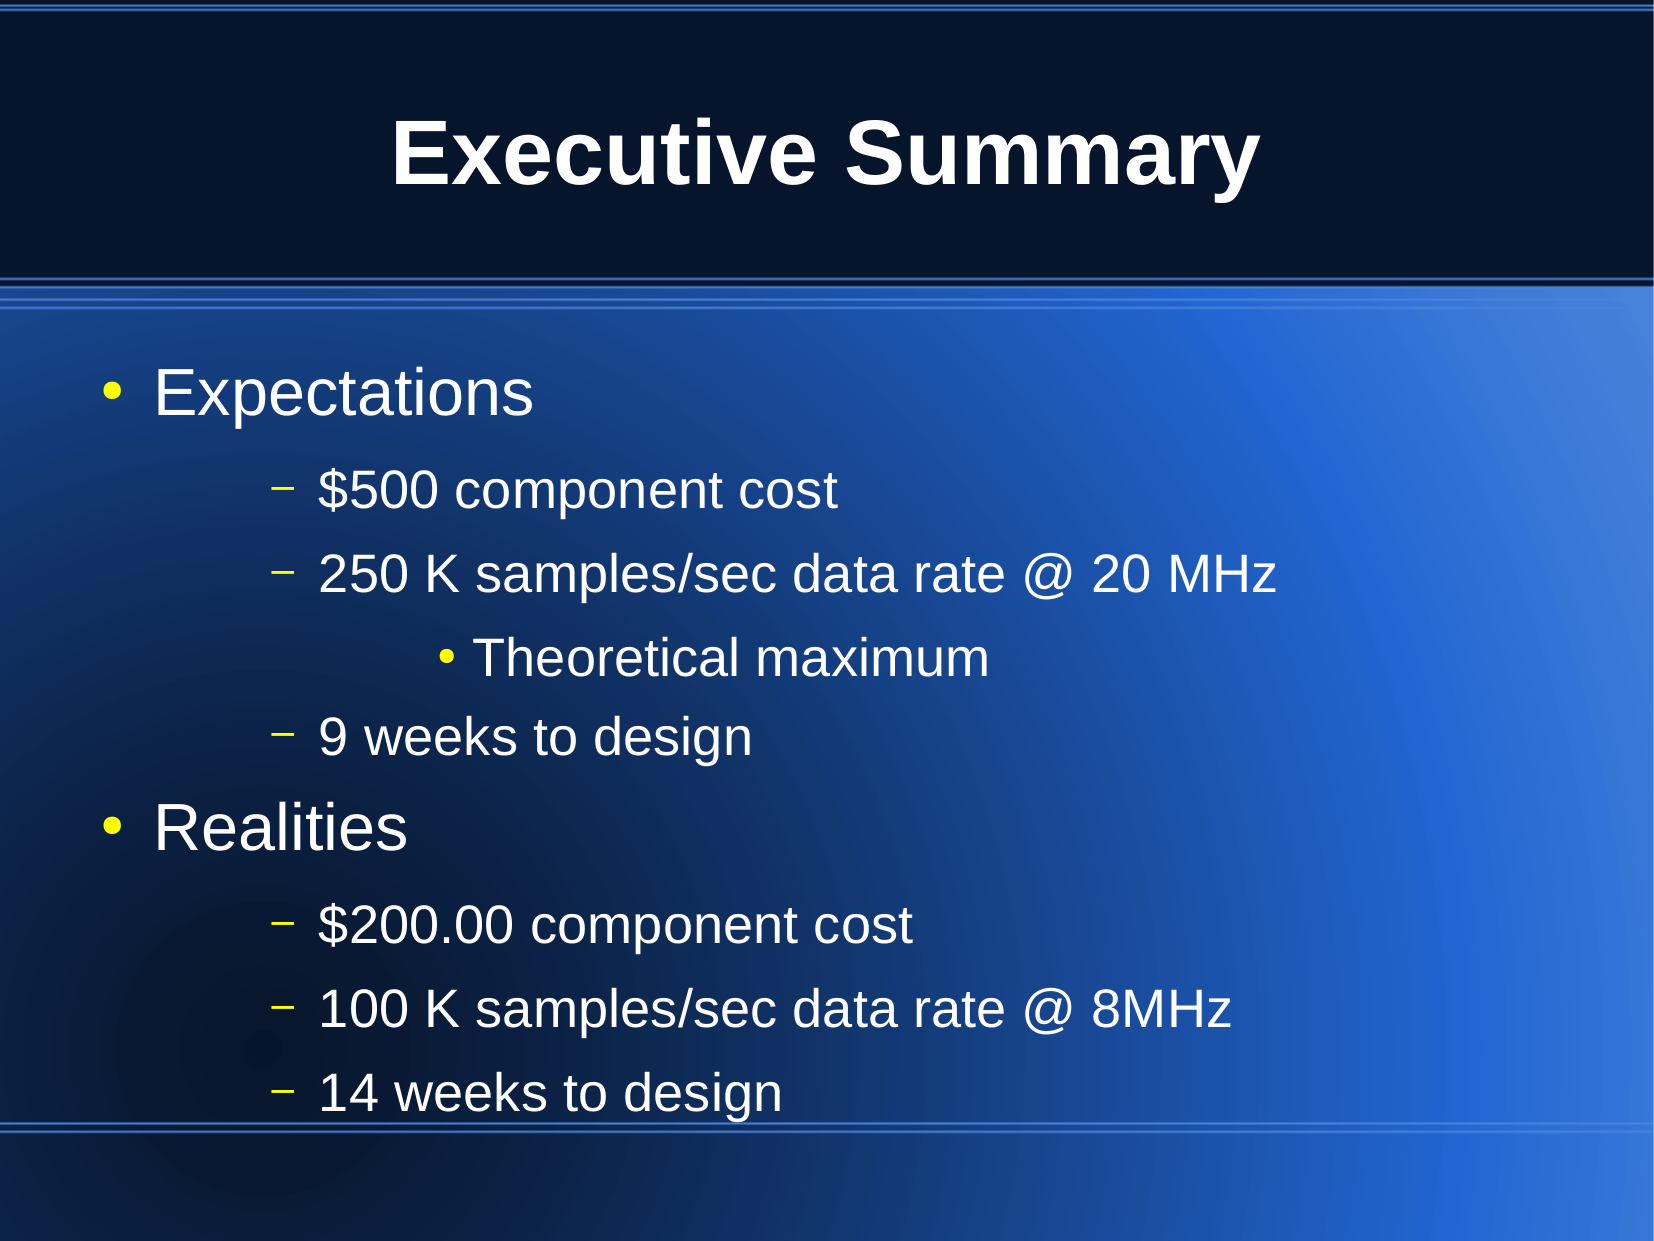

# Executive Summary
Expectations
$500 component cost
250 K samples/sec data rate @ 20 MHz
Theoretical maximum
9 weeks to design
Realities
$200.00 component cost
100 K samples/sec data rate @ 8MHz
14 weeks to design